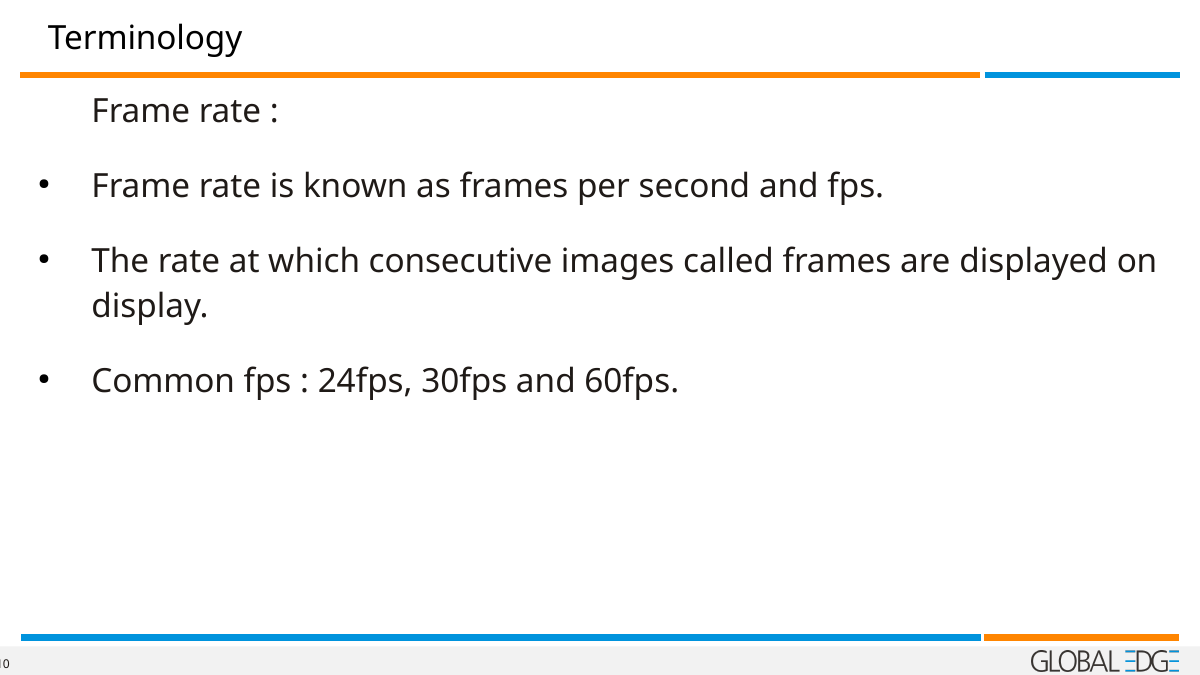

# Terminology
Frame rate :
Frame rate is known as frames per second and fps.
The rate at which consecutive images called frames are displayed on display.
Common fps : 24fps, 30fps and 60fps.